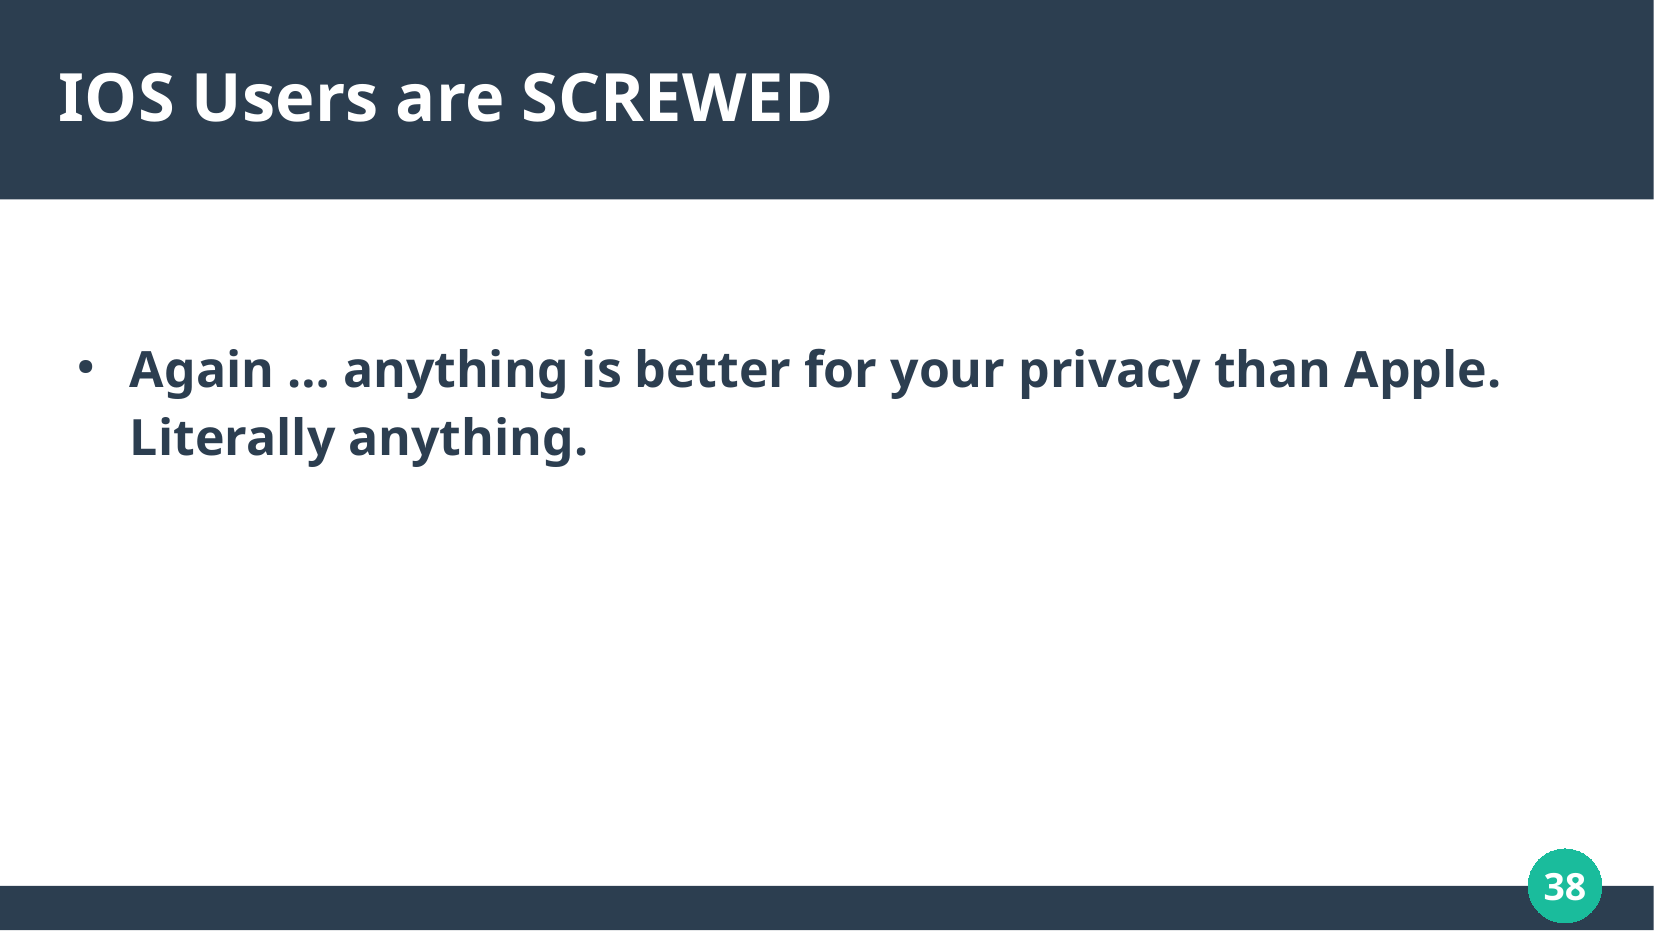

# IOS Users are SCREWED
Again … anything is better for your privacy than Apple. Literally anything.
38